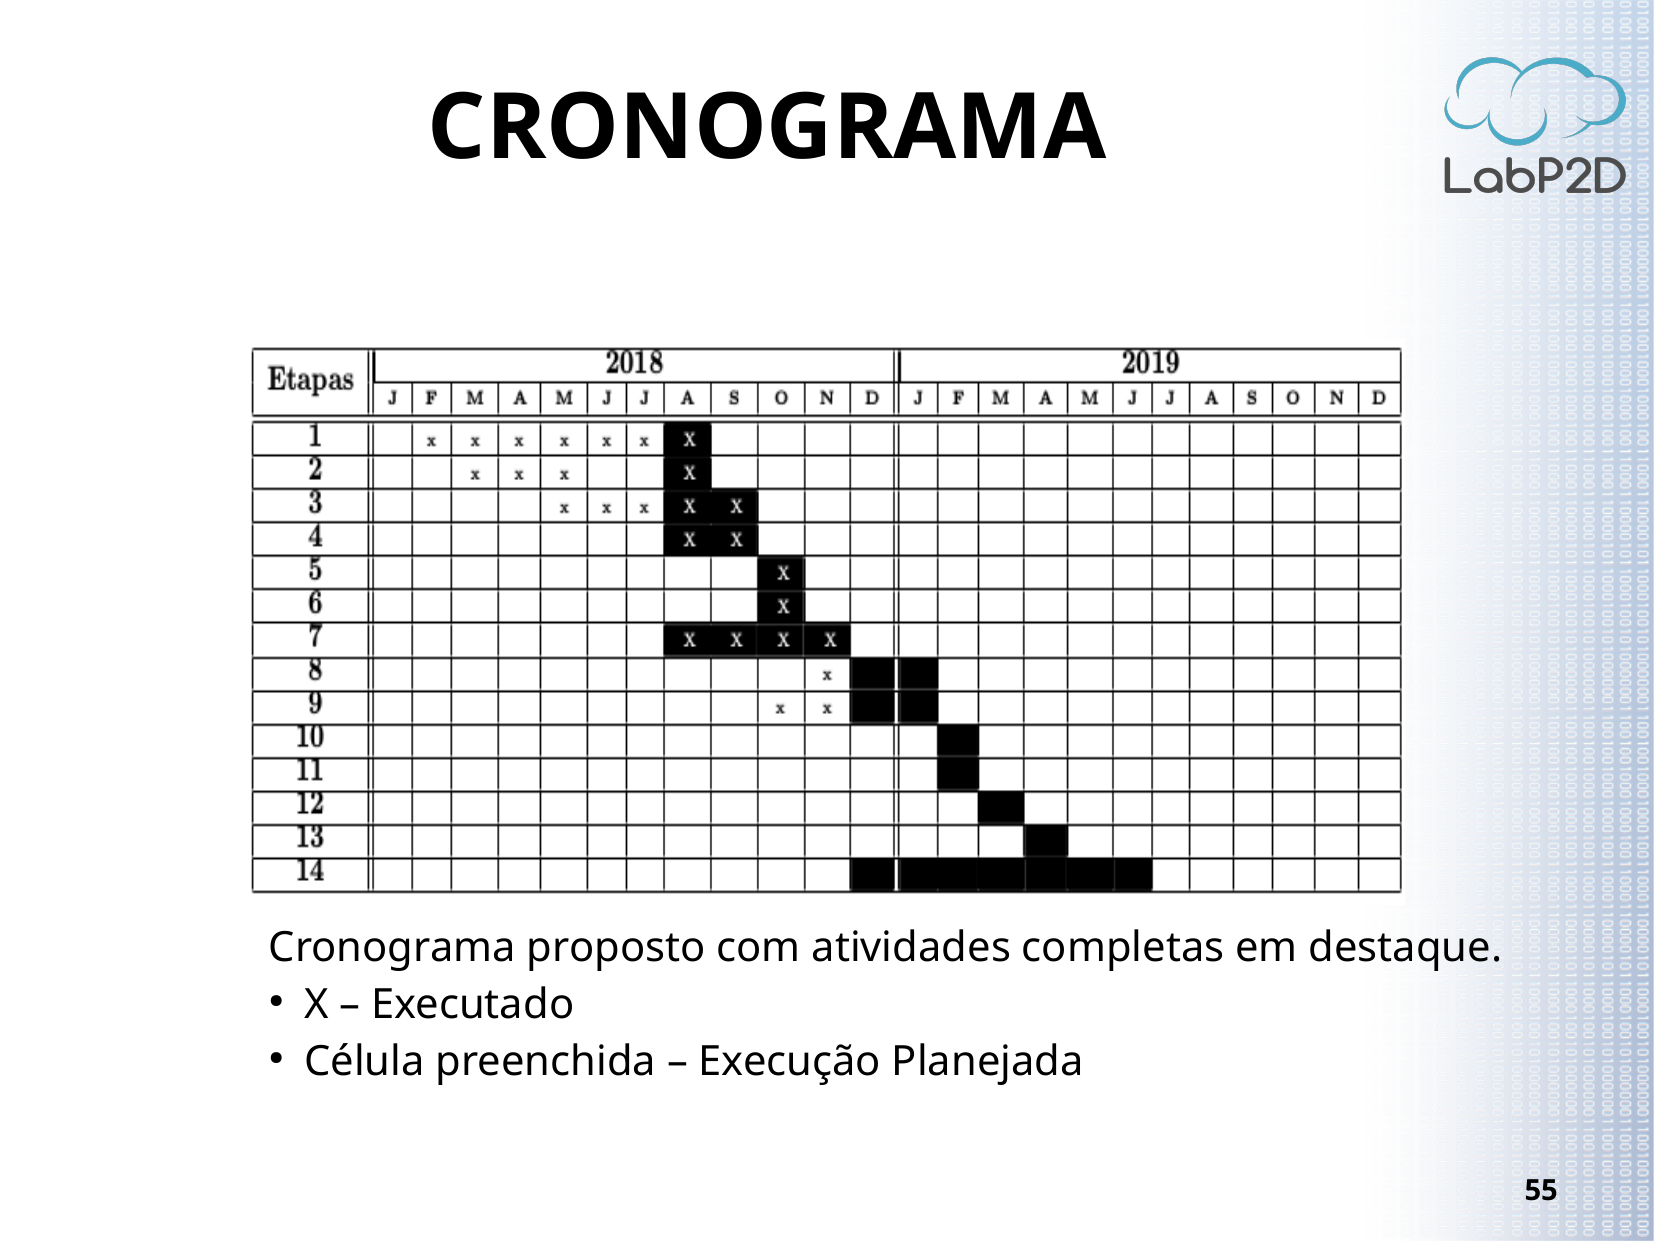

# CRONOGRAMA
Cronograma proposto com atividades completas em destaque.
X – Executado
Célula preenchida – Execução Planejada
55